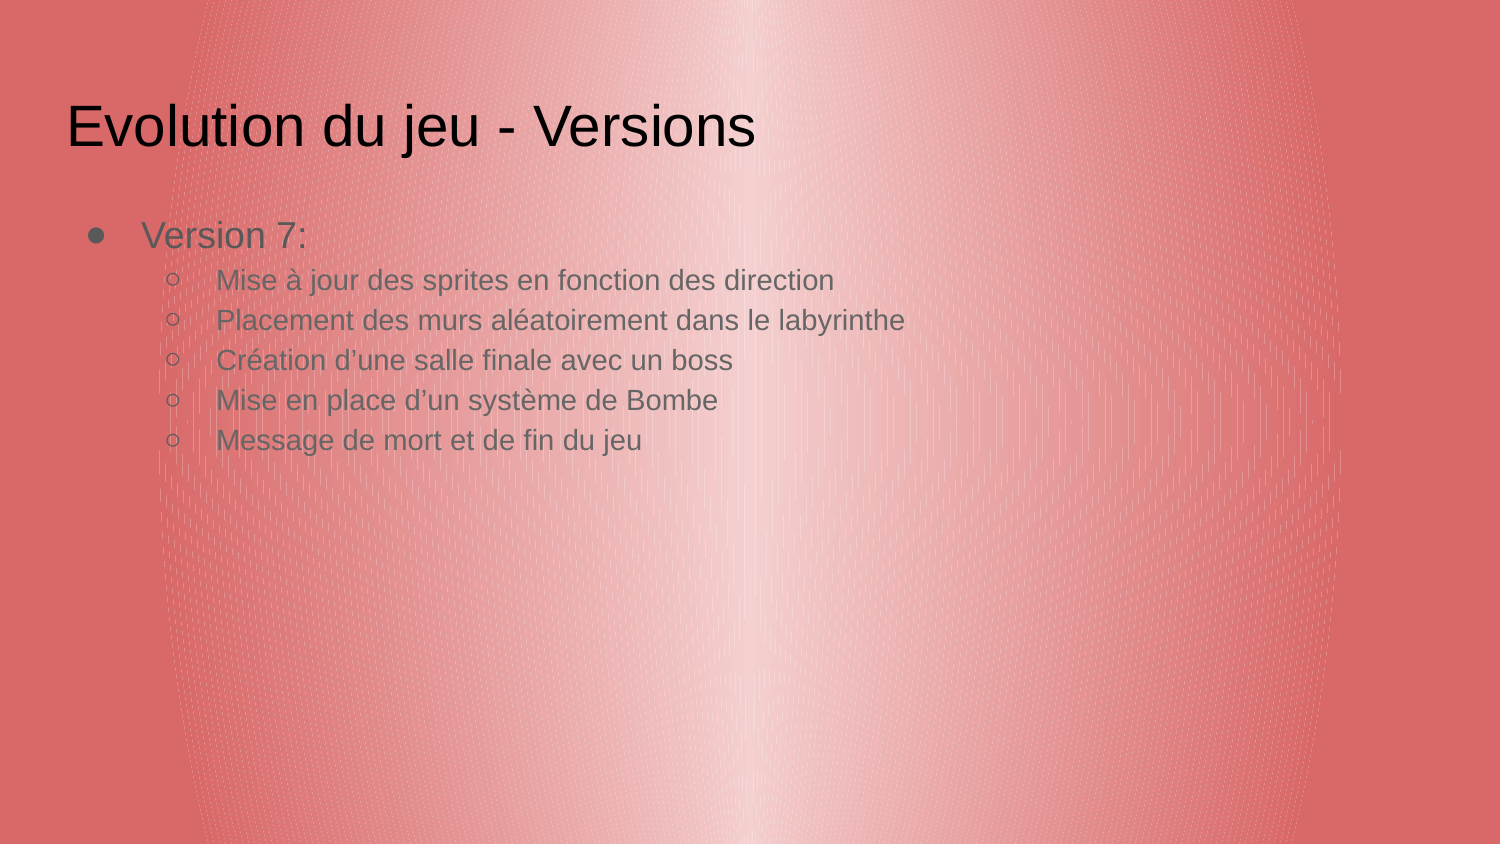

# Evolution du jeu - Versions
Version 7:
Mise à jour des sprites en fonction des direction
Placement des murs aléatoirement dans le labyrinthe
Création d’une salle finale avec un boss
Mise en place d’un système de Bombe
Message de mort et de fin du jeu